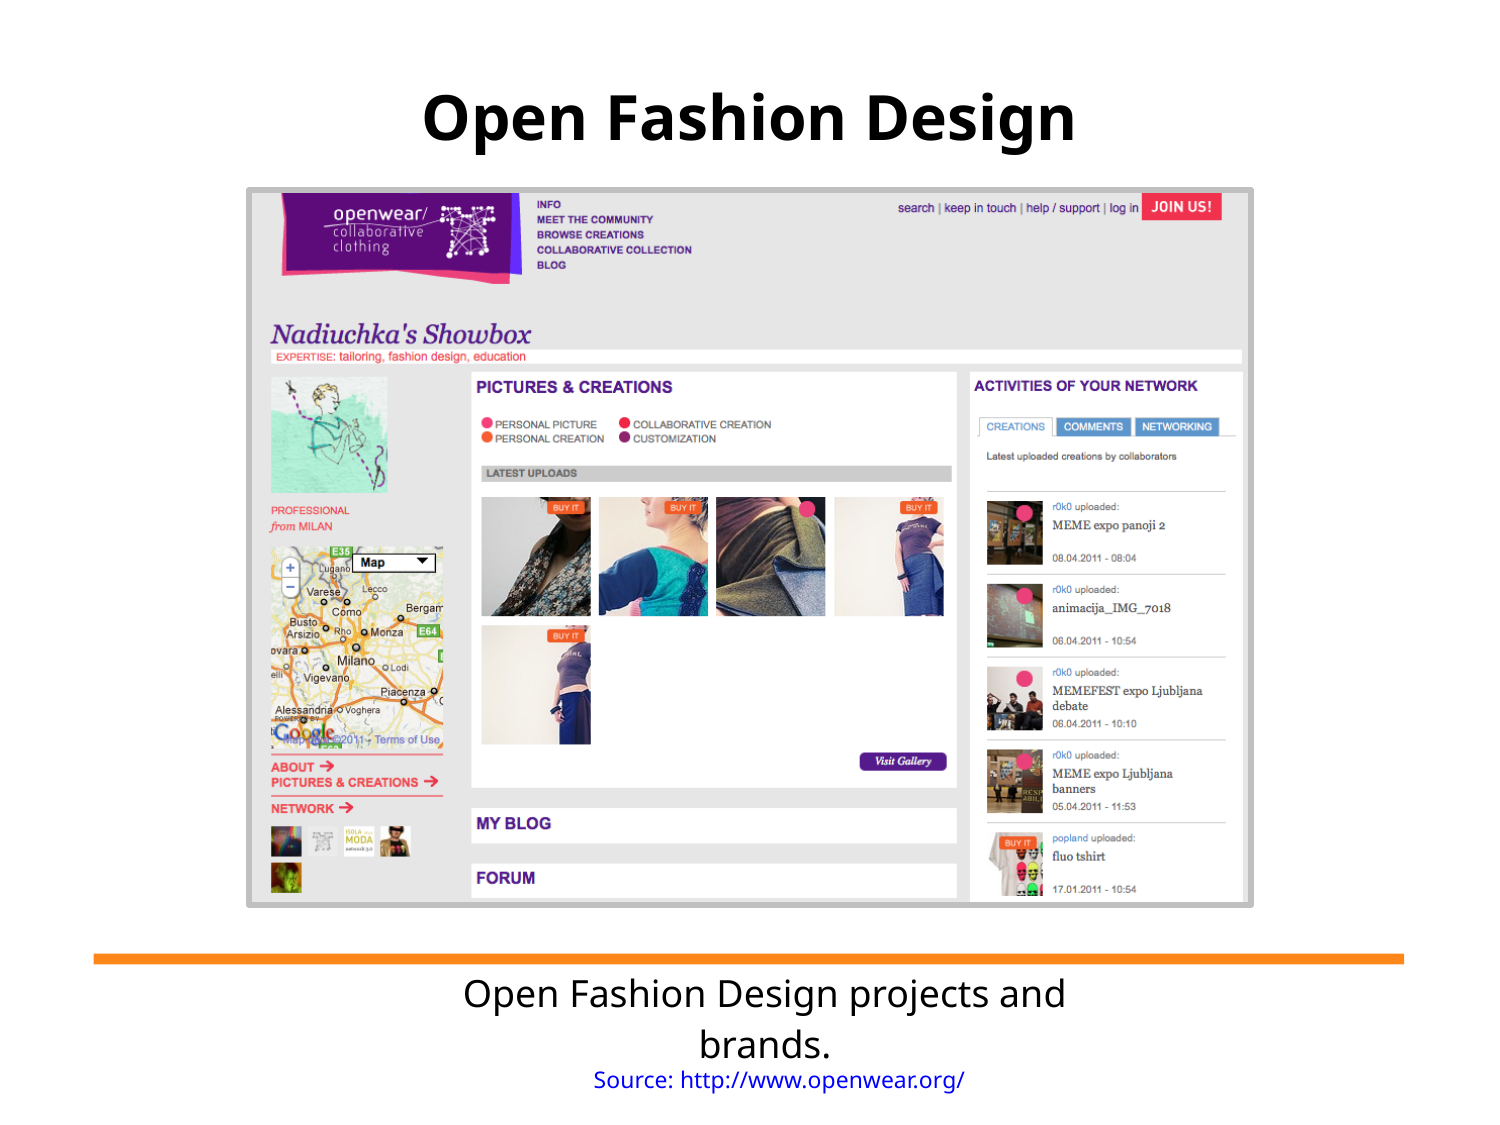

# Open Fashion Design
Open Fashion Design projects and brands.
Source: http://www.openwear.org/